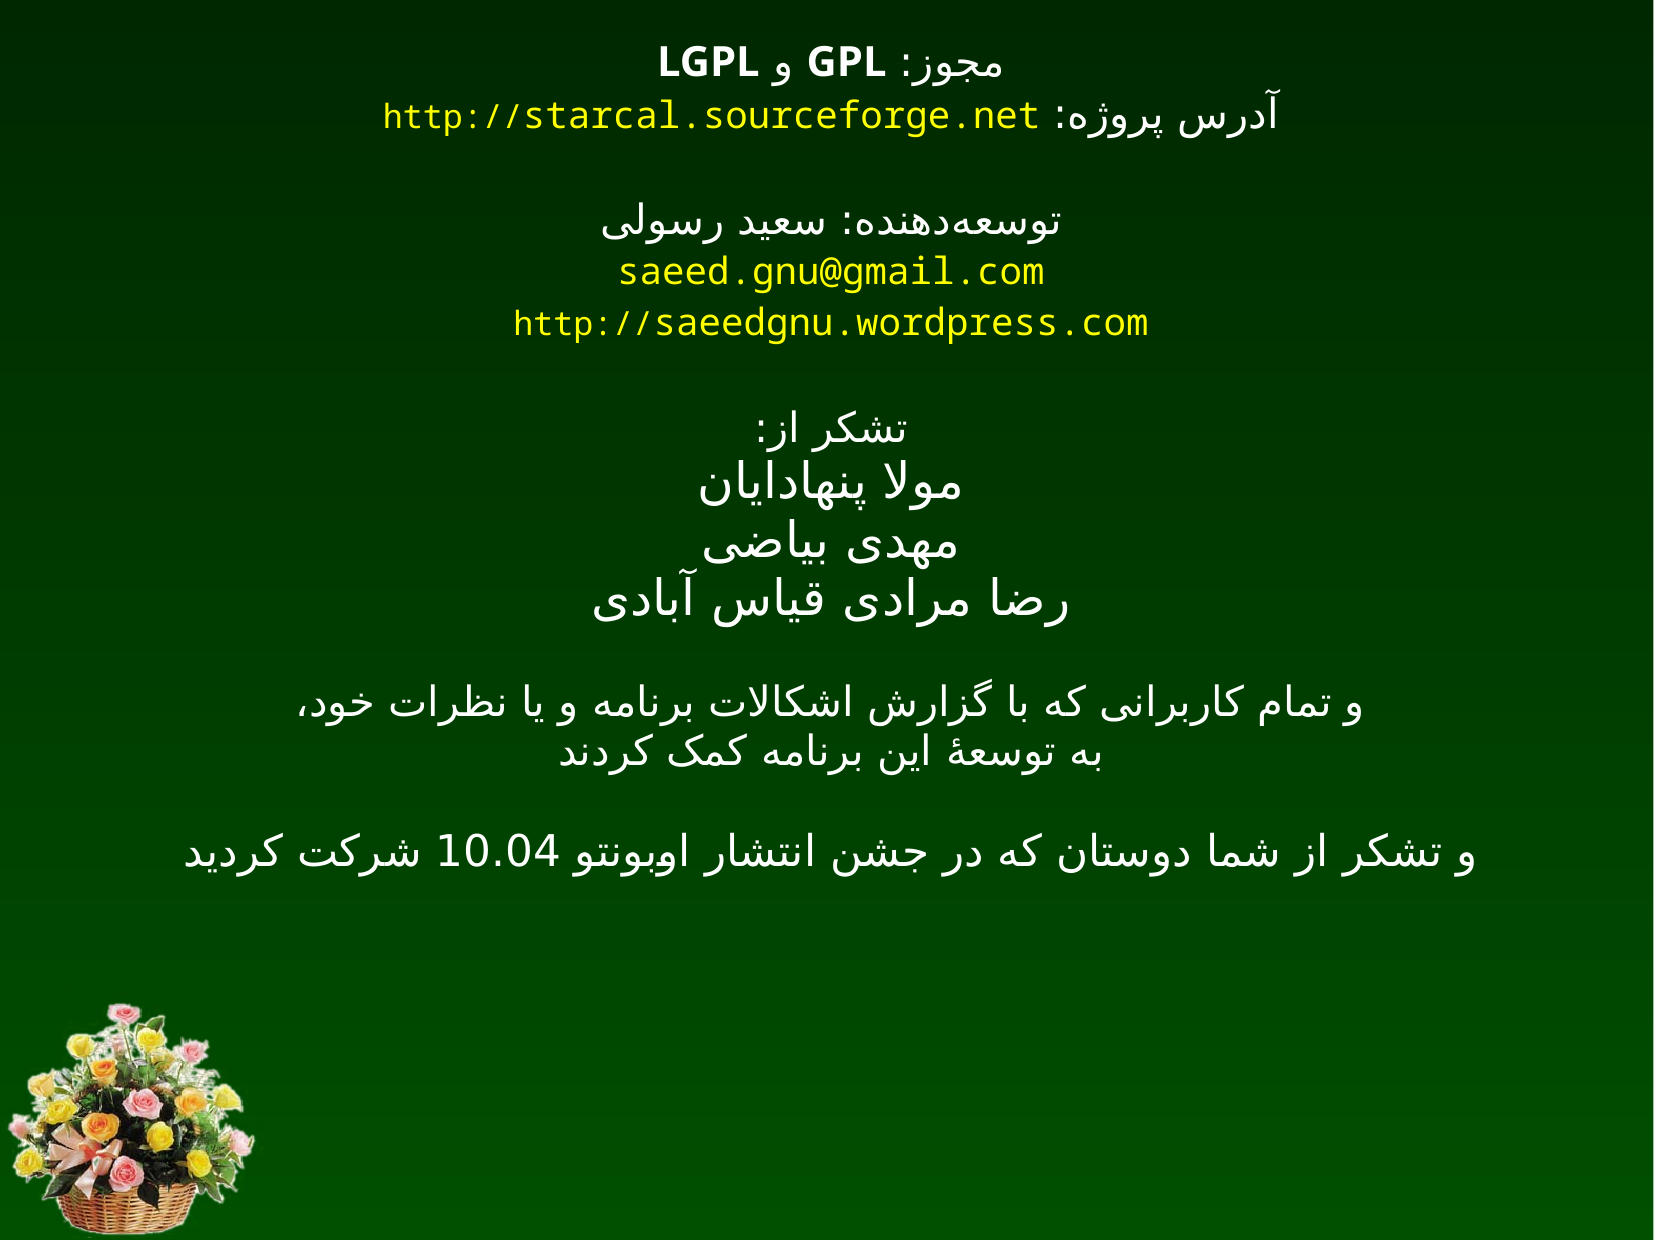

مجوز: GPL و LGPL
آدرس پروژه: http://starcal.sourceforge.net
توسعه‌دهنده: سعید رسولی
saeed.gnu@gmail.com
http://saeedgnu.wordpress.com
تشکر از:
مولا پنهادایان
مهدی بیاضی
رضا مرادی قیاس آبادی
و تمام کاربرانی که با گزارش اشکالات برنامه و یا نظرات خود،
به توسعهٔ این برنامه کمک کردند
و تشکر از شما دوستان که در جشن انتشار اوبونتو 10.04 شرکت کردید